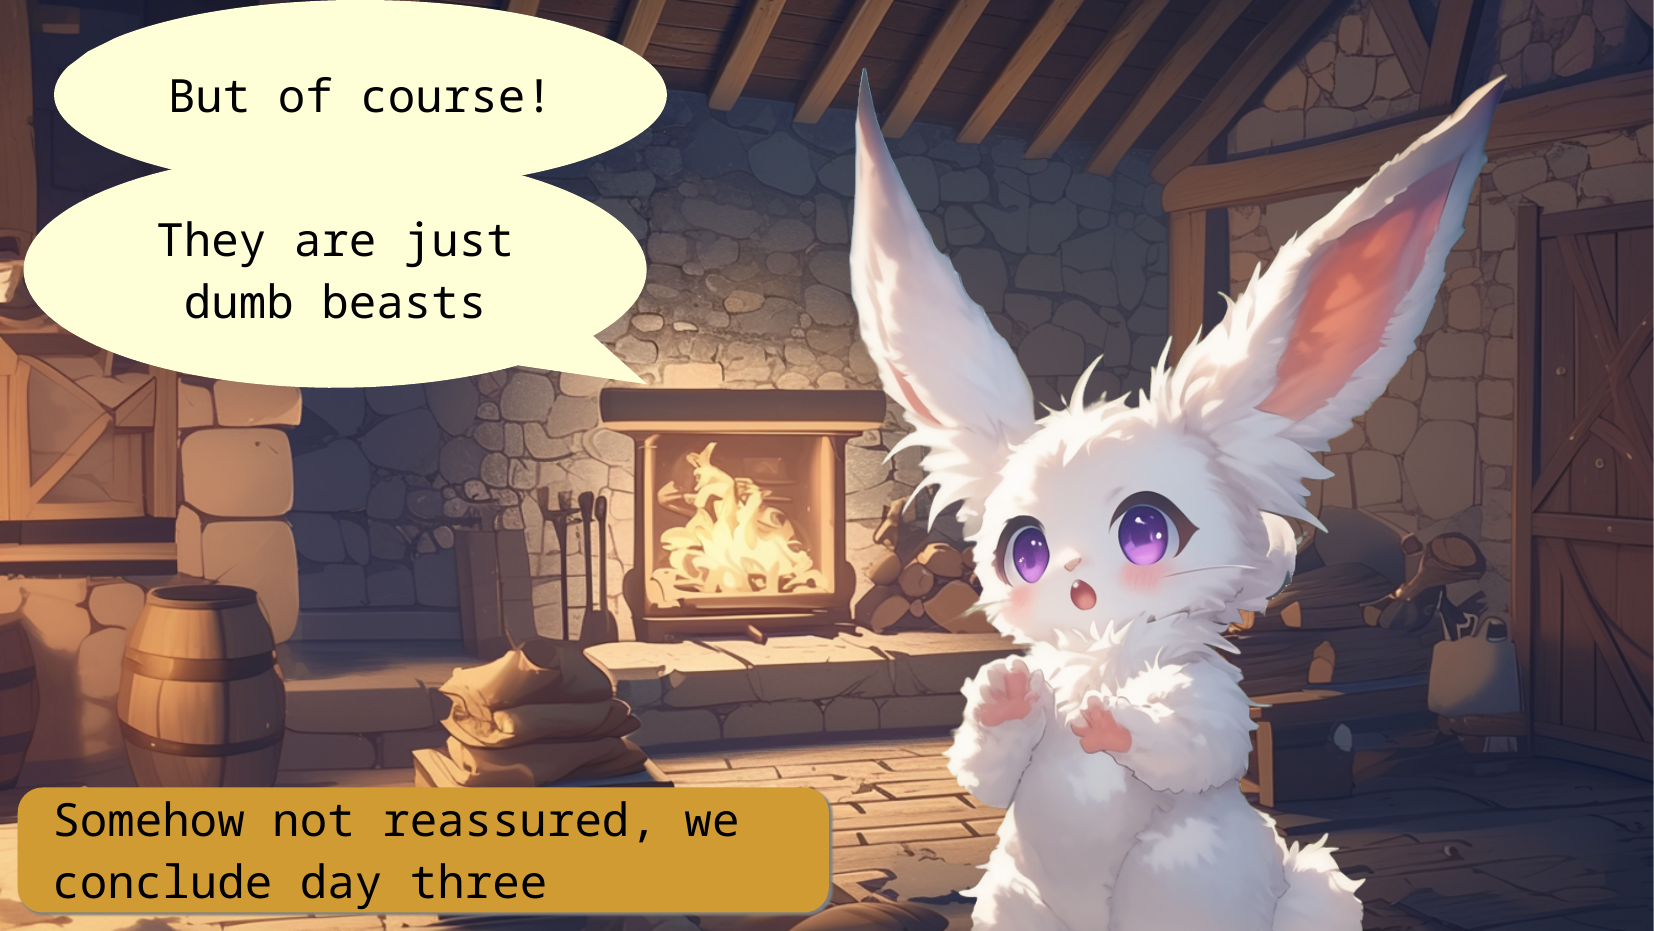

But of course!
They are just dumb beasts
 Somehow not reassured, we
 conclude day three